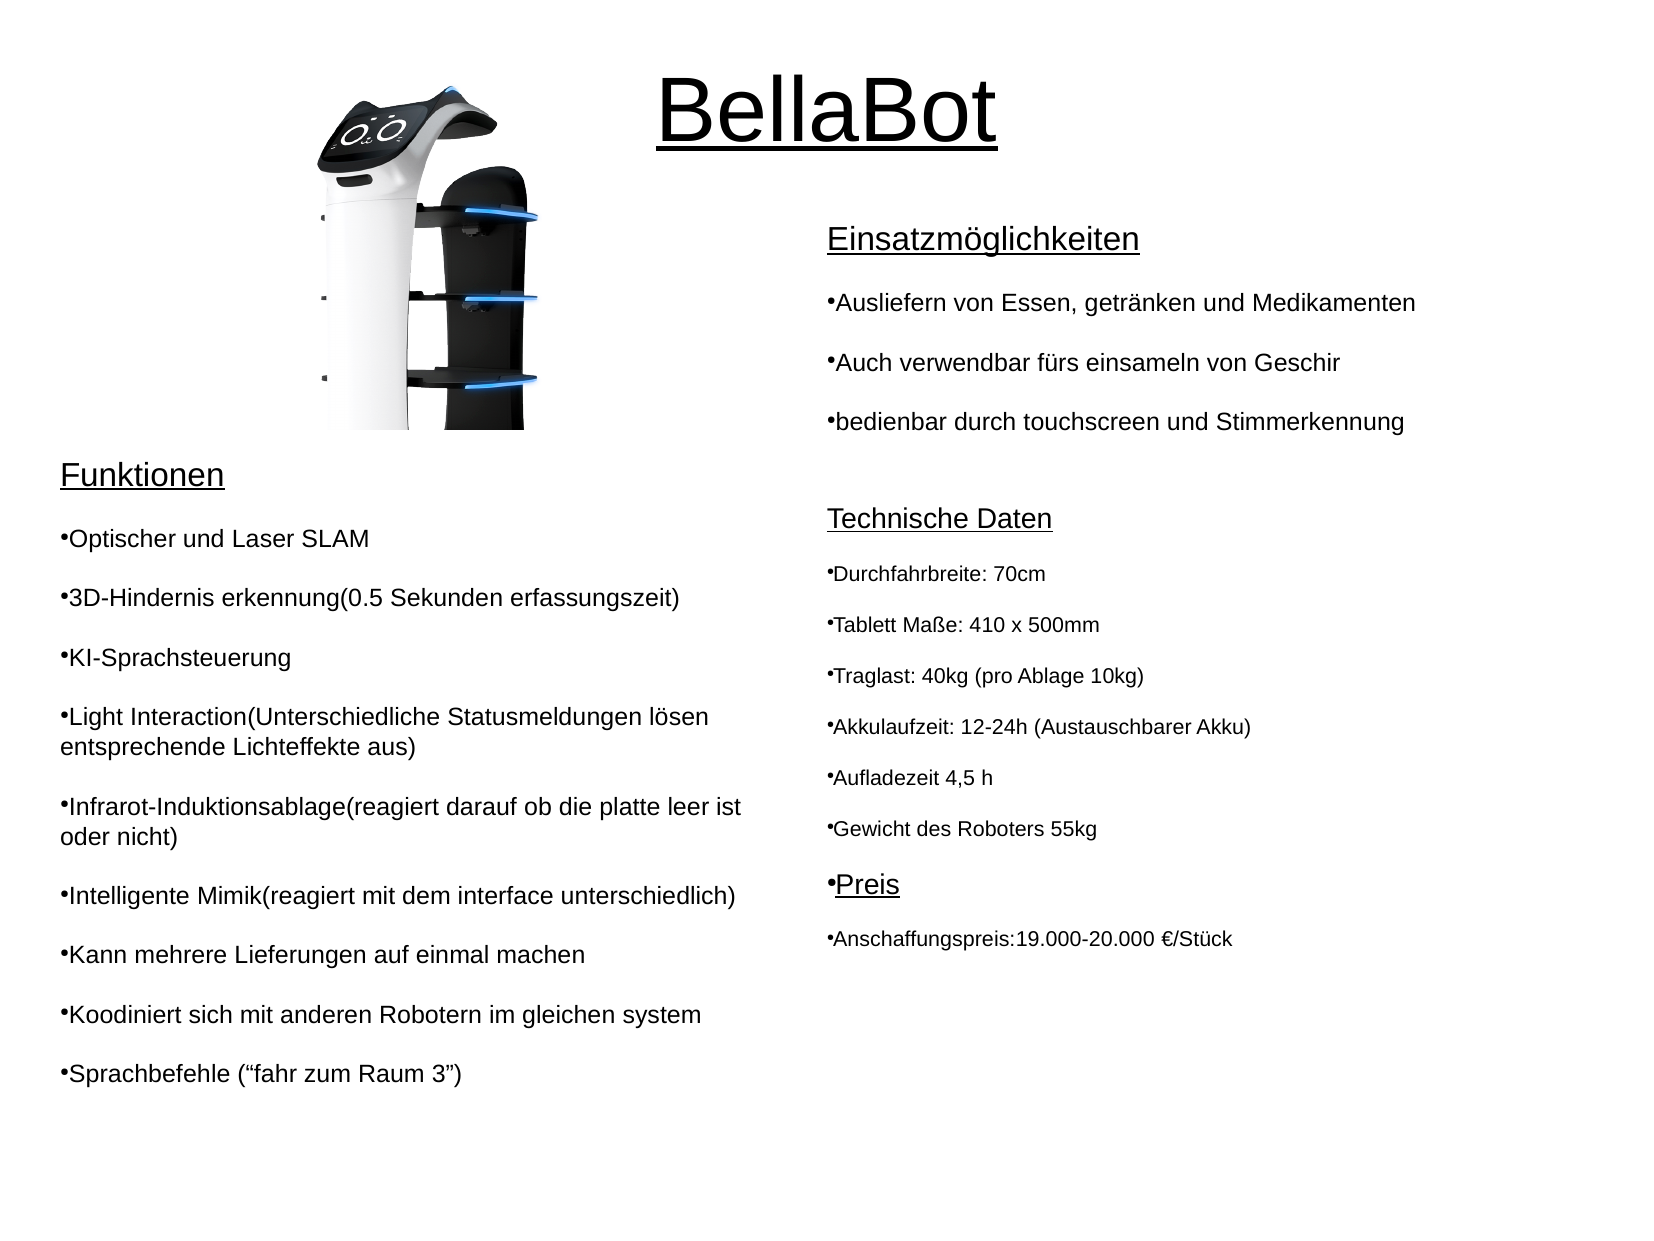

# BellaBot
Einsatzmöglichkeiten
Ausliefern von Essen, getränken und Medikamenten
Auch verwendbar fürs einsameln von Geschir
bedienbar durch touchscreen und Stimmerkennung
Funktionen
Optischer und Laser SLAM
3D-Hindernis erkennung(0.5 Sekunden erfassungszeit)
KI-Sprachsteuerung
Light Interaction(Unterschiedliche Statusmeldungen lösen entsprechende Lichteffekte aus)
Infrarot-Induktionsablage(reagiert darauf ob die platte leer ist oder nicht)
Intelligente Mimik(reagiert mit dem interface unterschiedlich)
Kann mehrere Lieferungen auf einmal machen
Koodiniert sich mit anderen Robotern im gleichen system
Sprachbefehle (“fahr zum Raum 3”)
Technische Daten
Durchfahrbreite: 70cm
Tablett Maße: 410 x 500mm
Traglast: 40kg (pro Ablage 10kg)
Akkulaufzeit: 12-24h (Austauschbarer Akku)
Aufladezeit 4,5 h
Gewicht des Roboters 55kg
Preis
Anschaffungspreis:19.000-20.000 €/Stück